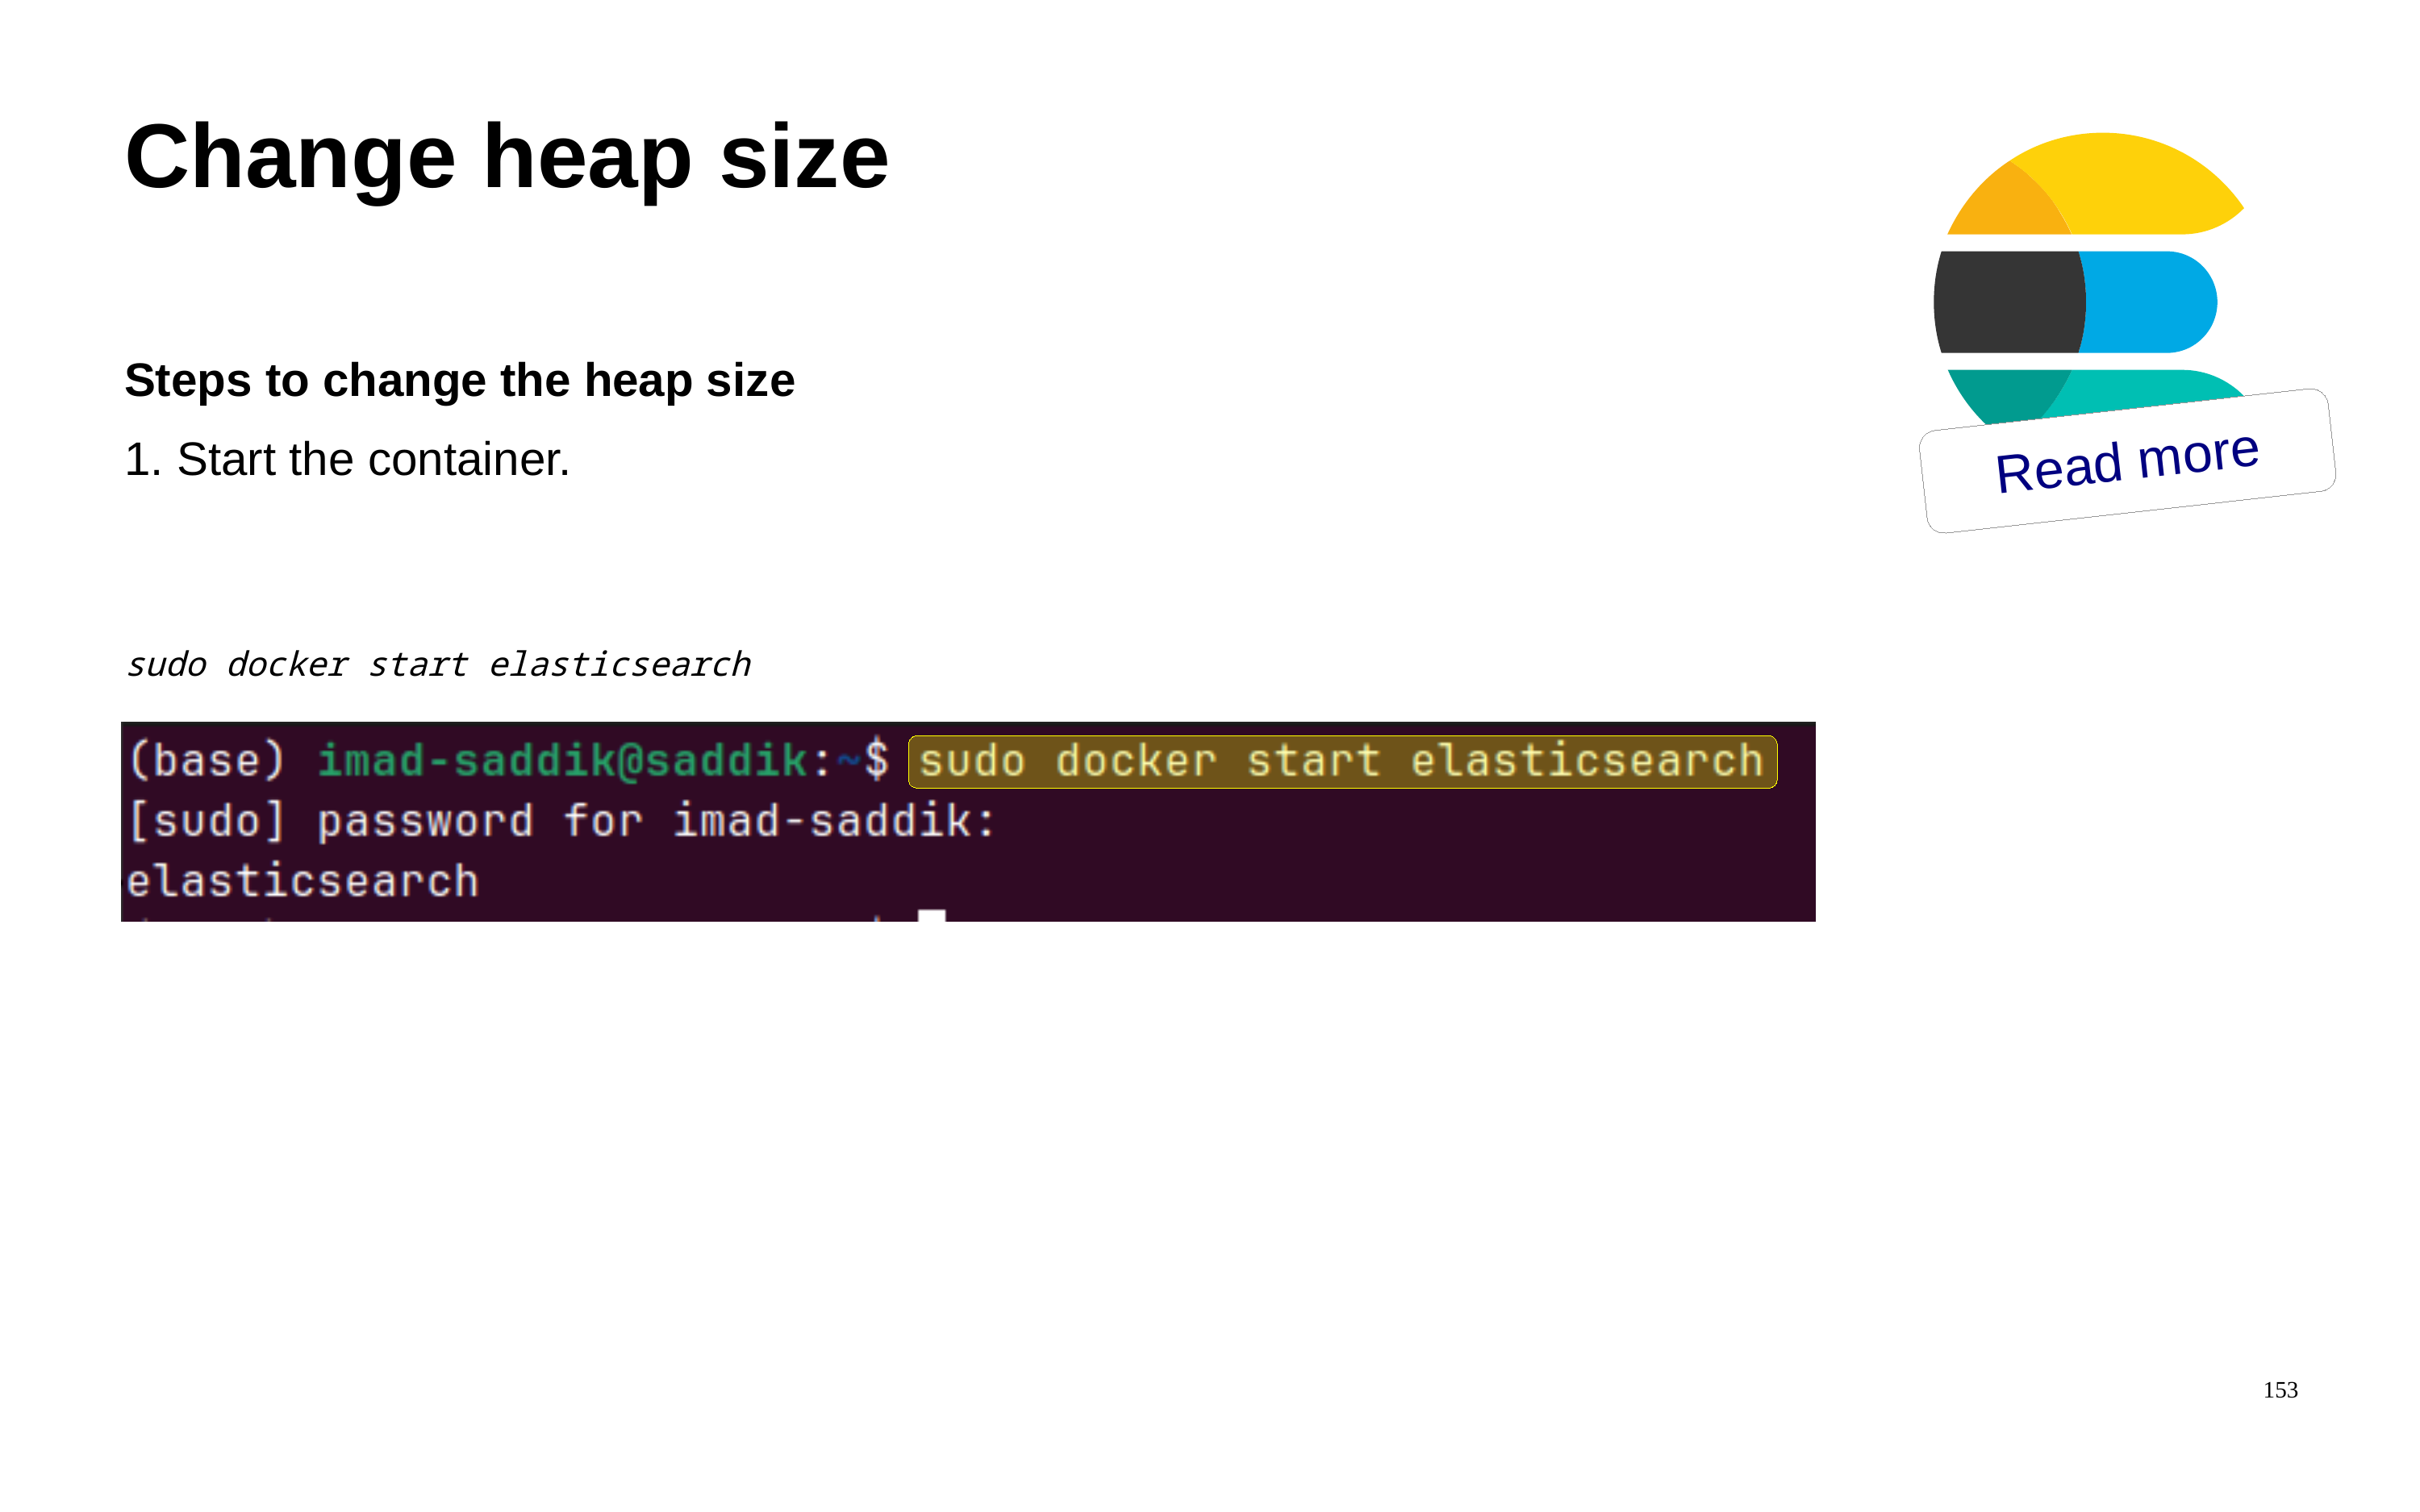

Change heap size
Steps to change the heap size
Start the container.
Read more
sudo docker start elasticsearch
153